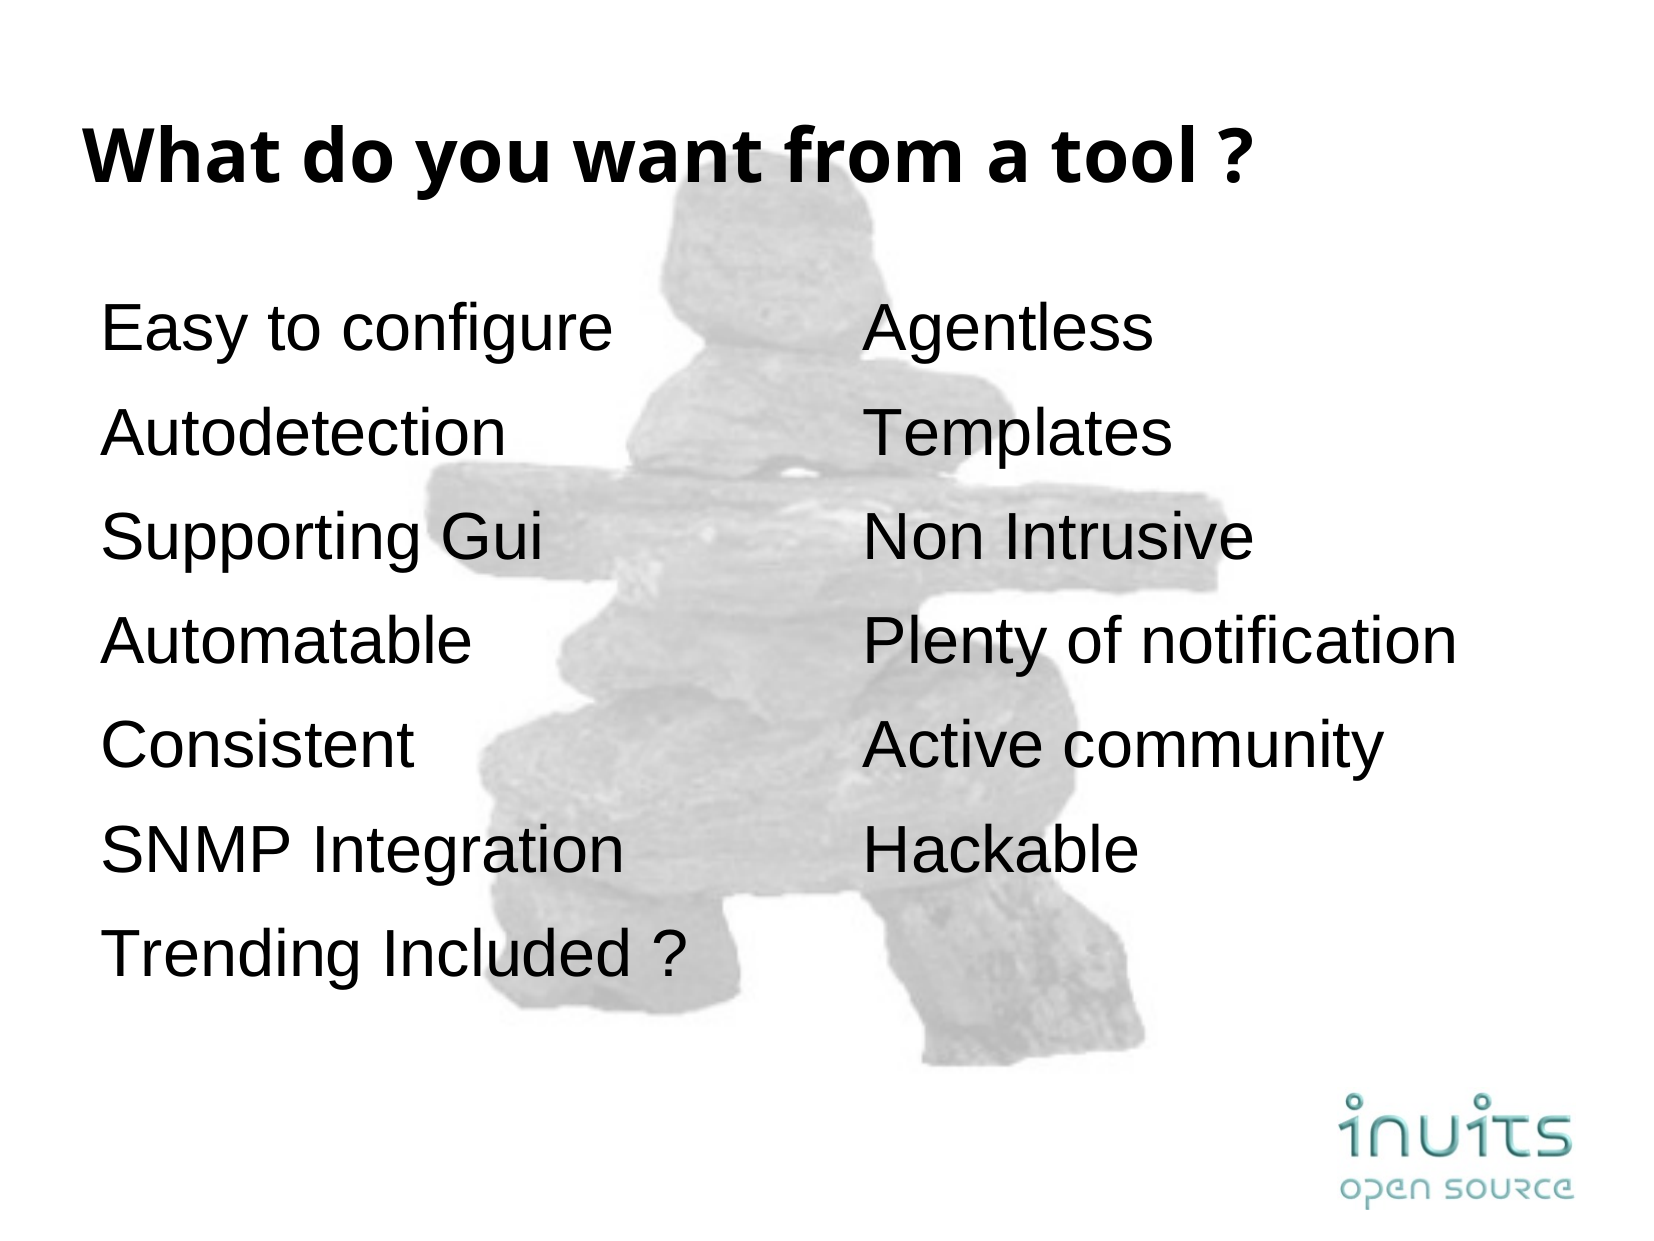

# What do you want from a tool ?
Easy to configure
Autodetection
Supporting Gui
Automatable
Consistent
SNMP Integration
Trending Included ?
Agentless
Templates
Non Intrusive
Plenty of notification
Active community
Hackable
12